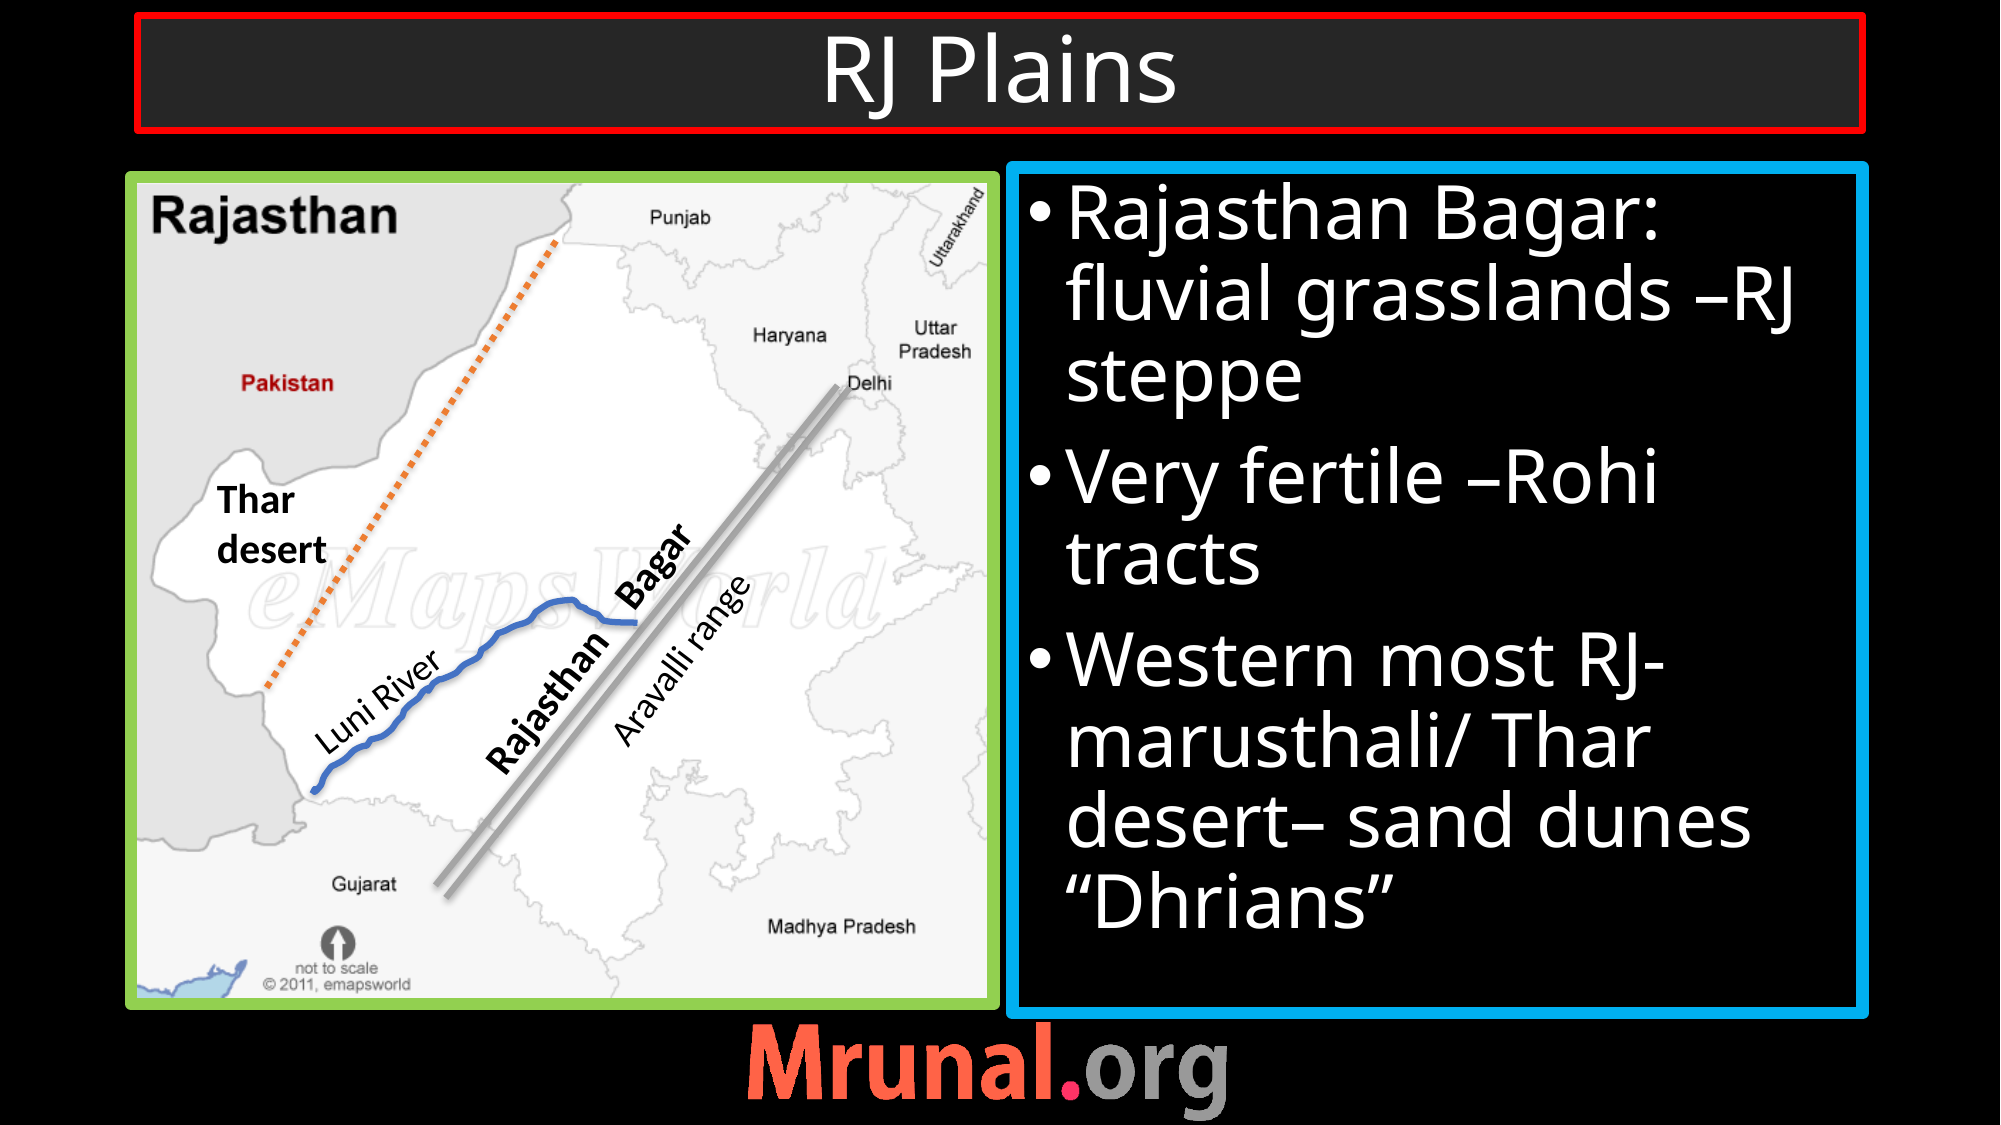

RJ Plains
# Rajasthan Bagar: fluvial grasslands –RJ steppe
Very fertile –Rohi tracts
Western most RJ- marusthali/ Thar desert– sand dunes “Dhrians”
Thar desert
Rajasthan Bagar
Aravalli range
Luni River